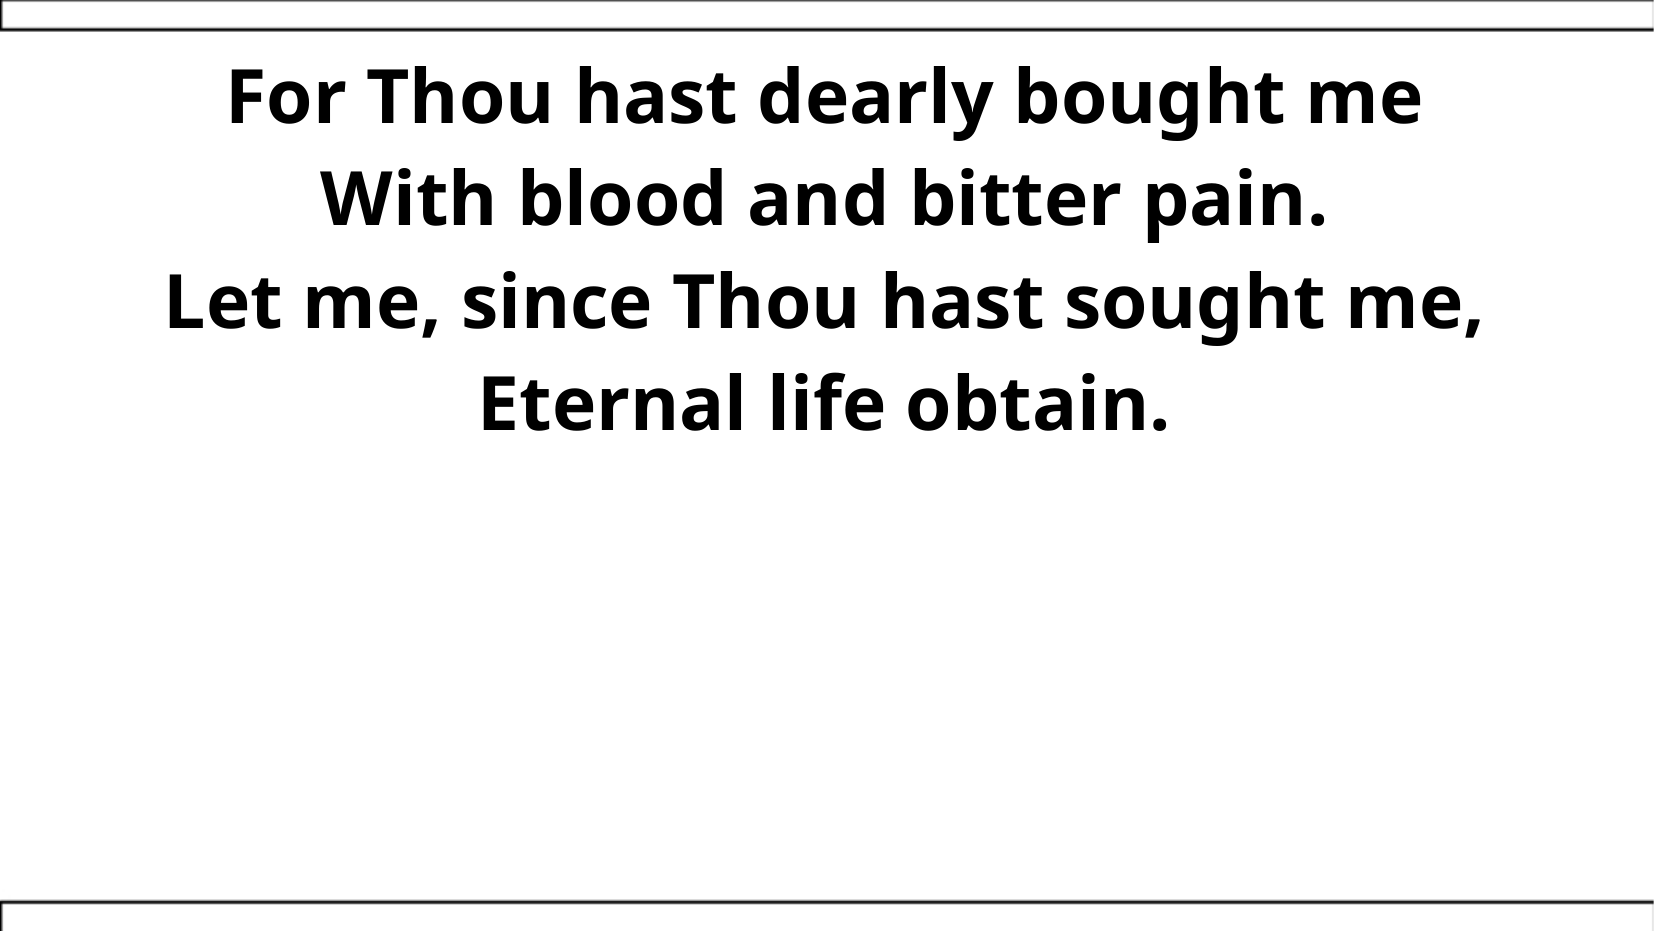

For Thou hast dearly bought me
With blood and bitter pain.
Let me, since Thou hast sought me,
Eternal life obtain.